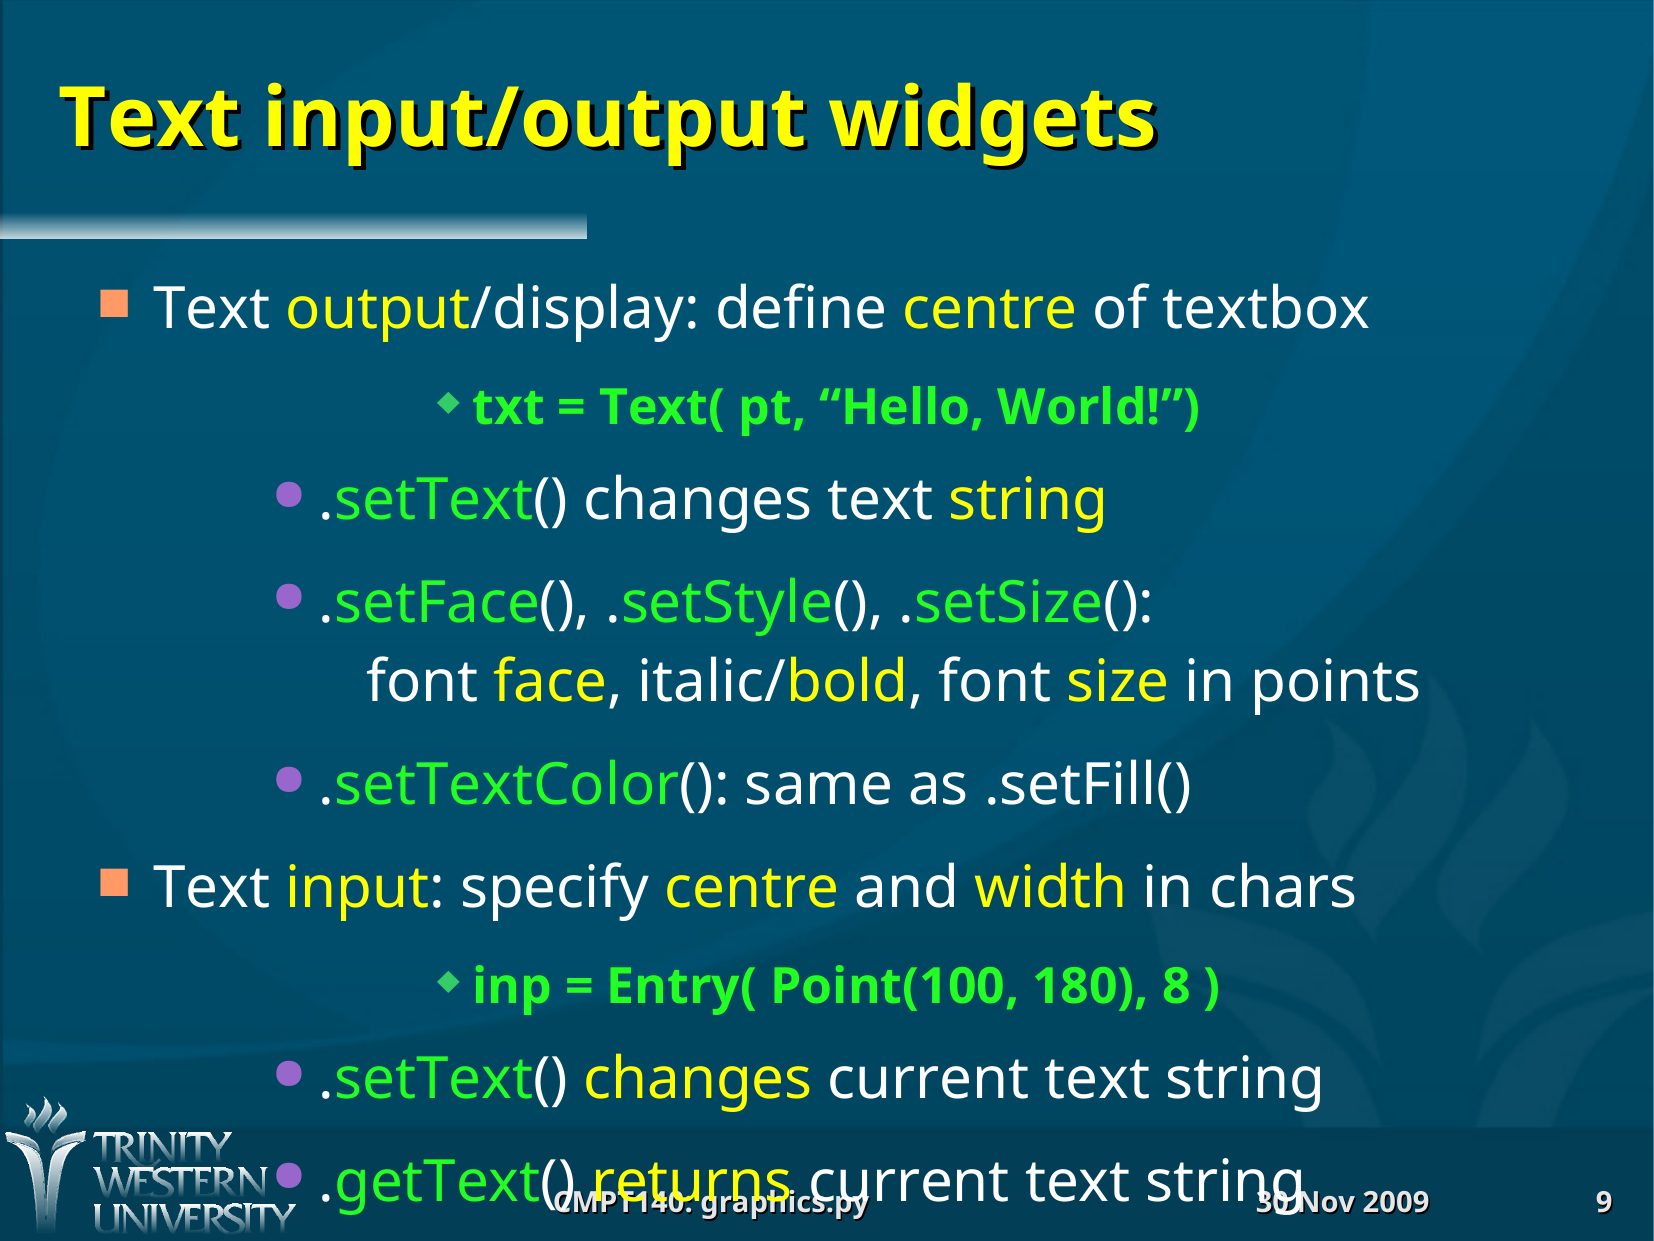

# Text input/output widgets
Text output/display: define centre of textbox
txt = Text( pt, “Hello, World!”)
.setText() changes text string
.setFace(), .setStyle(), .setSize():
font face, italic/bold, font size in points
.setTextColor(): same as .setFill()
Text input: specify centre and width in chars
inp = Entry( Point(100, 180), 8 )
.setText() changes current text string
.getText() returns current text string
CMPT140: graphics.py
30 Nov 2009
9